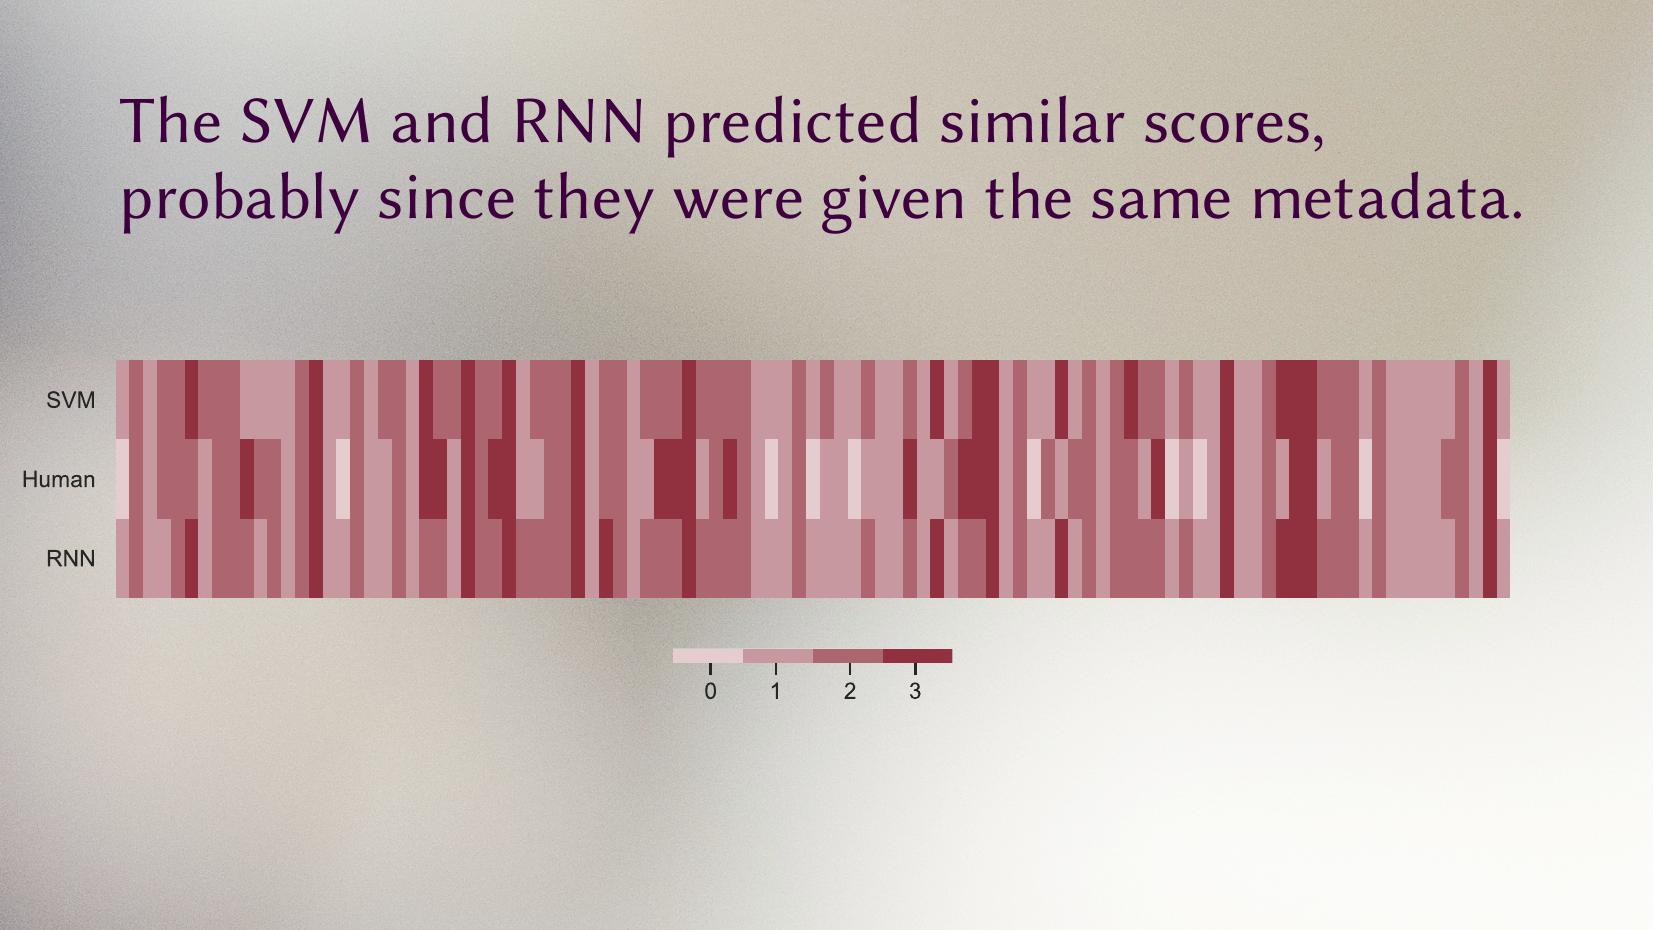

The SVM and RNN predicted similar scores,
probably since they were given the same metadata.